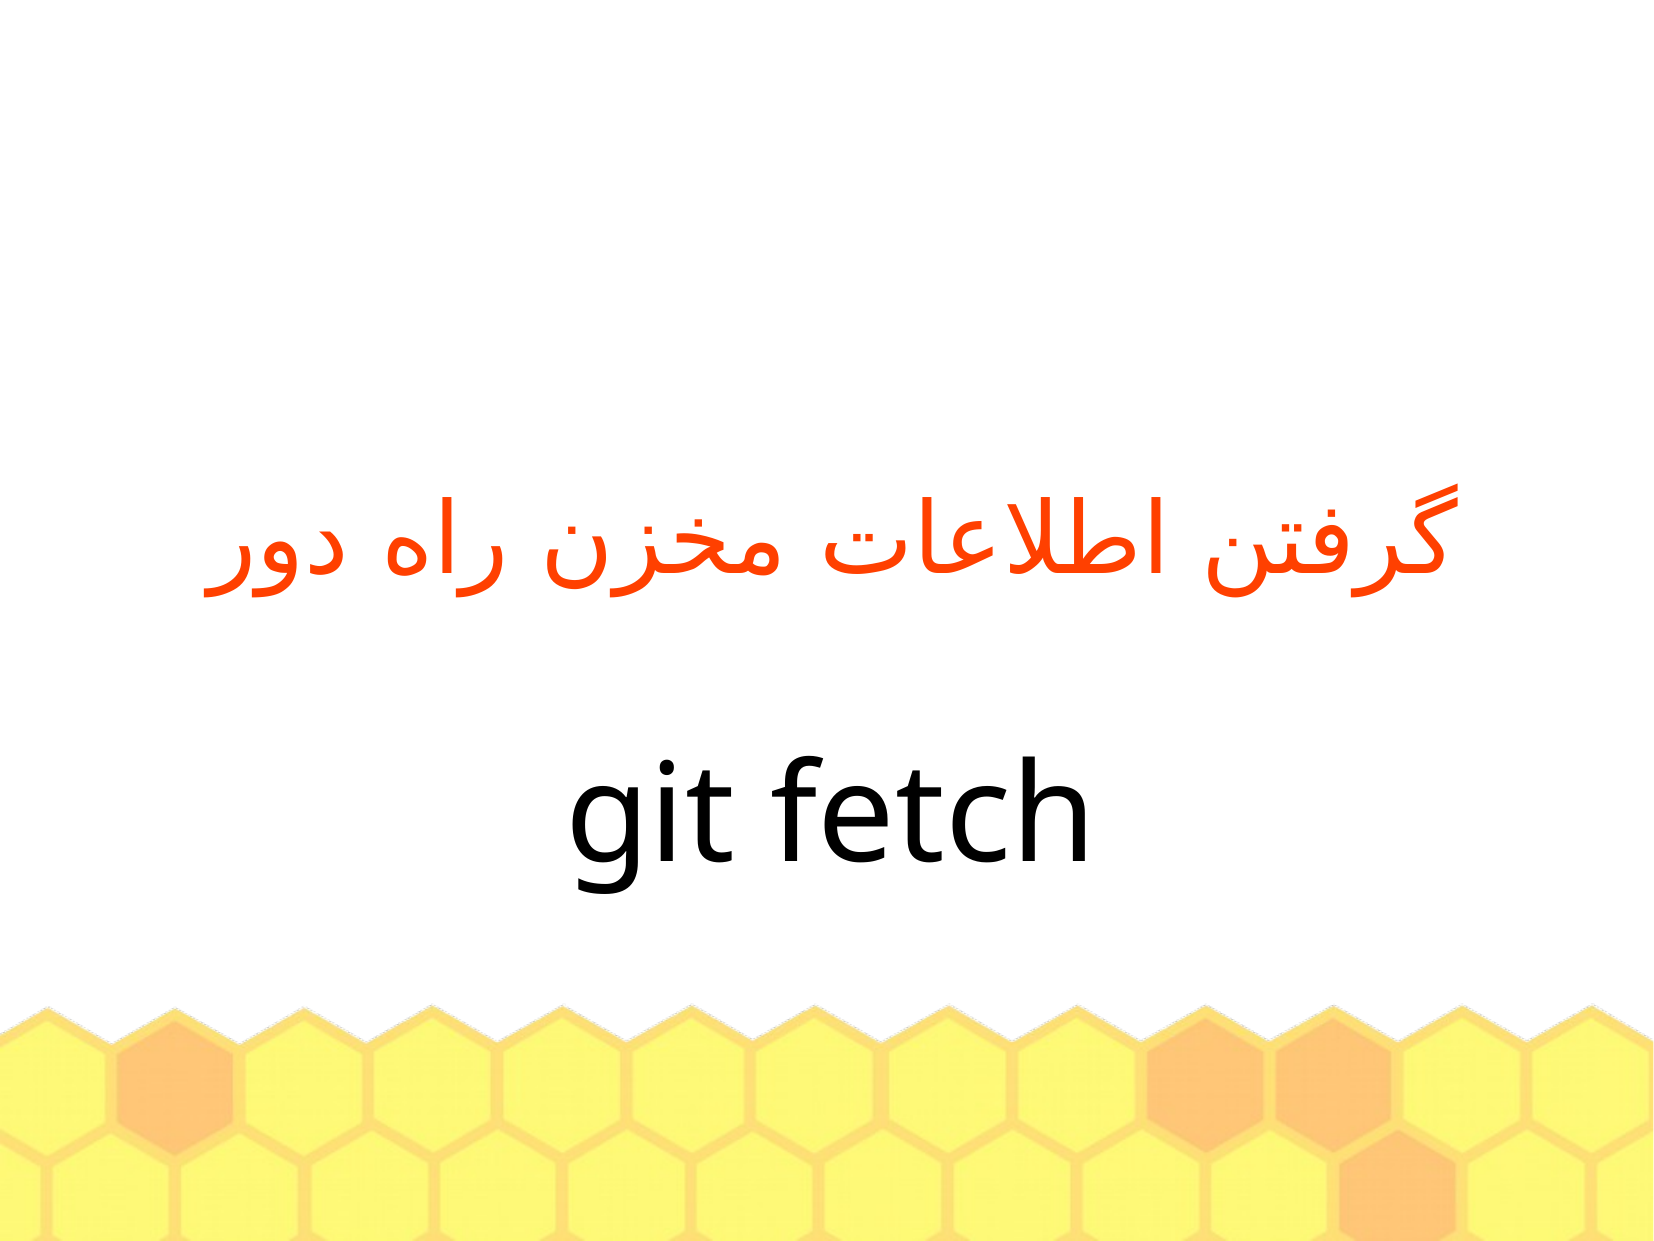

# گرفتن اطلاعات مخزن راه دور
git fetch